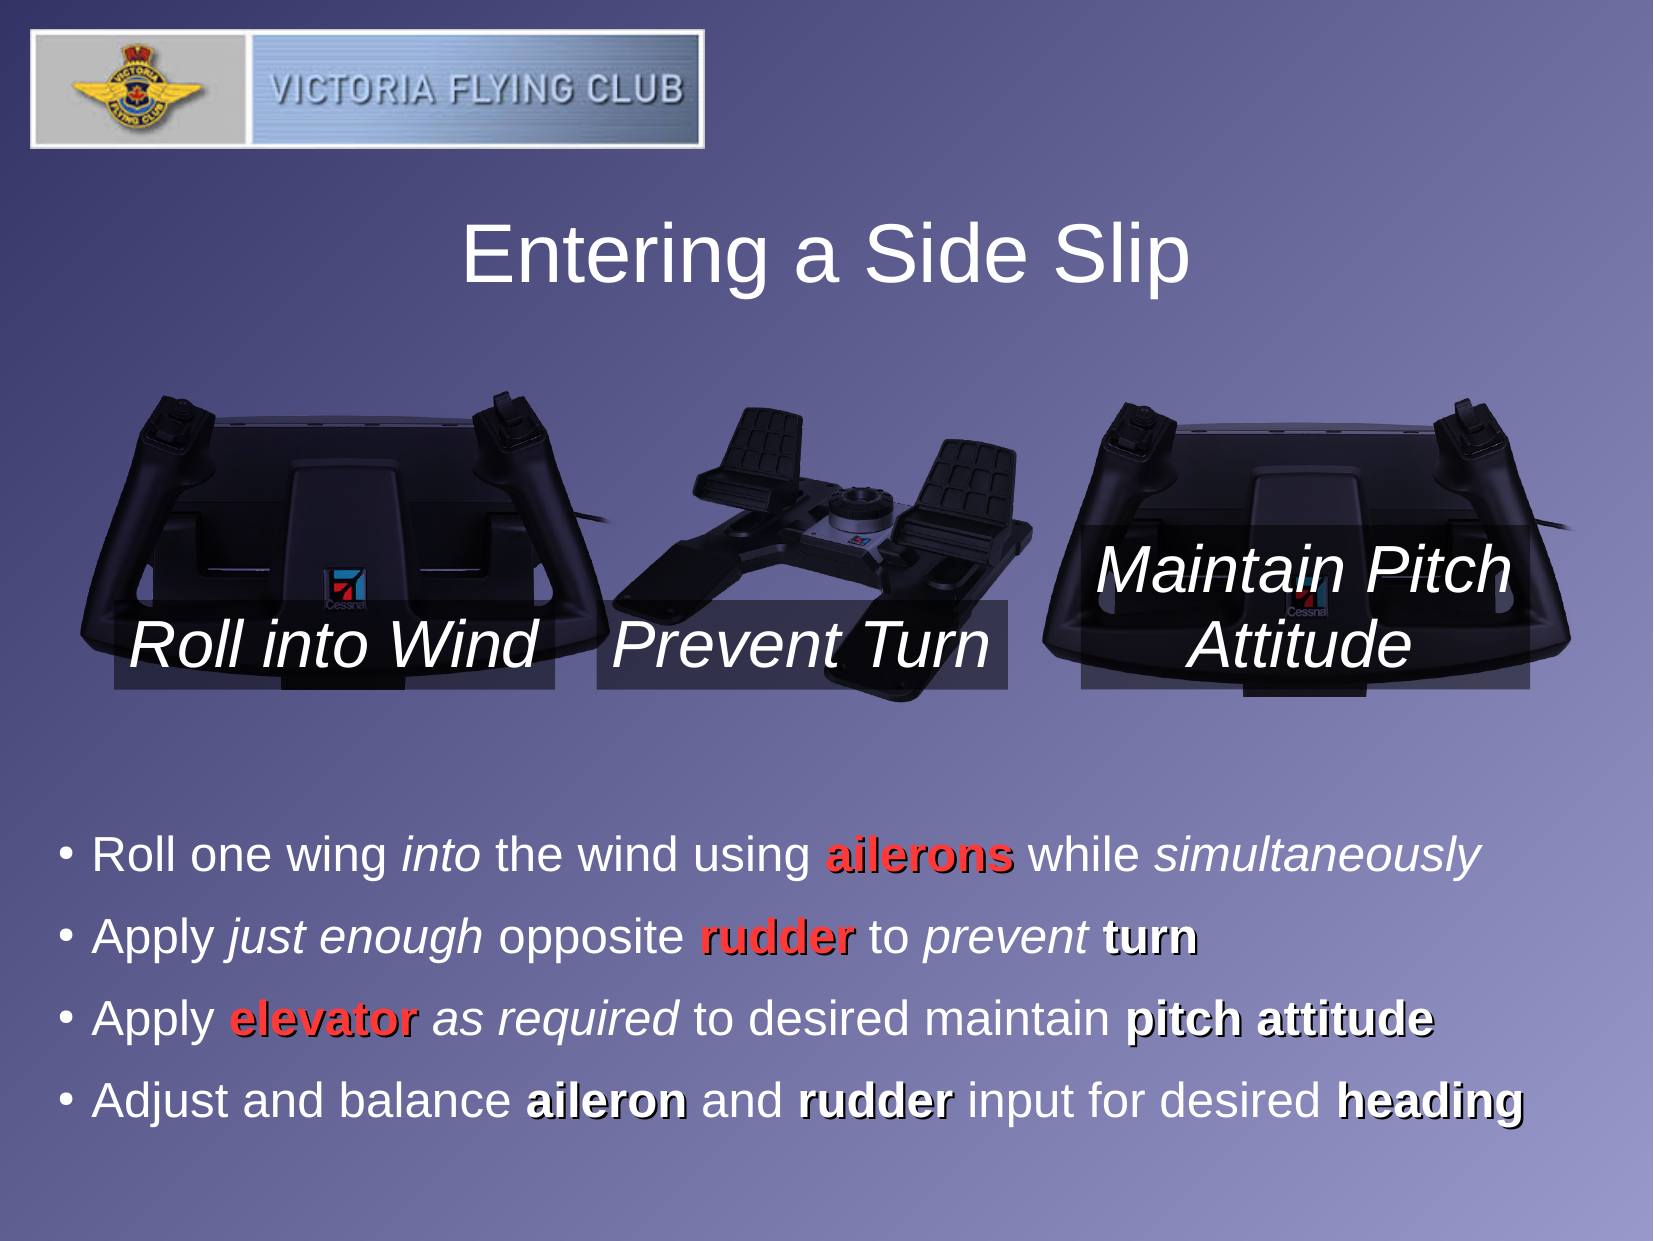

# Entering a Side Slip
Maintain Pitch
 Attitude
Roll into Wind
Prevent Turn
Roll one wing into the wind using ailerons while simultaneously
Apply just enough opposite rudder to prevent turn
Apply elevator as required to desired maintain pitch attitude
Adjust and balance aileron and rudder input for desired heading